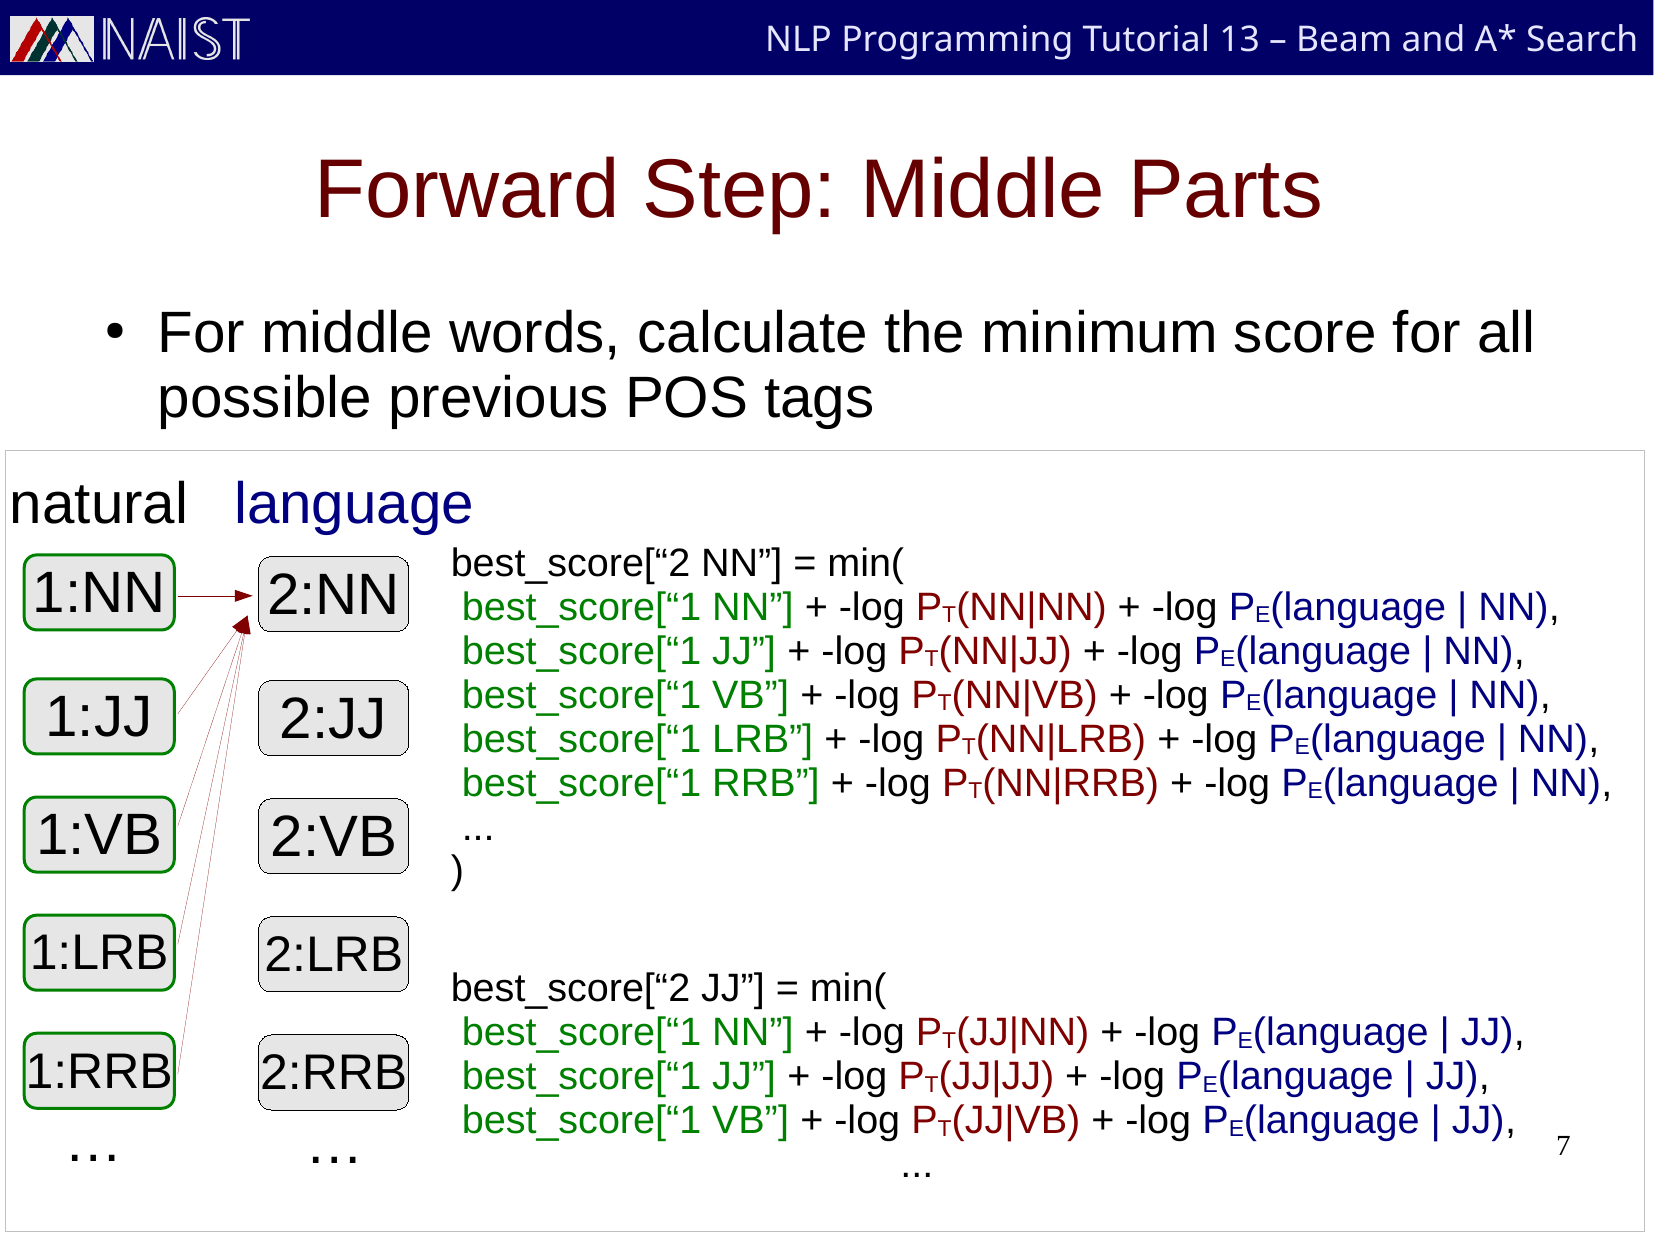

# Forward Step: Middle Parts
For middle words, calculate the minimum score for all possible previous POS tags
natural
language
best_score[“2 NN”] = min(
 best_score[“1 NN”] + -log PT(NN|NN) + -log PE(language | NN),
 best_score[“1 JJ”] + -log PT(NN|JJ) + -log PE(language | NN),
 best_score[“1 VB”] + -log PT(NN|VB) + -log PE(language | NN),
 best_score[“1 LRB”] + -log PT(NN|LRB) + -log PE(language | NN),
 best_score[“1 RRB”] + -log PT(NN|RRB) + -log PE(language | NN),
 ...
)
1:NN
2:NN
1:JJ
2:JJ
1:VB
2:VB
1:LRB
2:LRB
best_score[“2 JJ”] = min(
 best_score[“1 NN”] + -log PT(JJ|NN) + -log PE(language | JJ),
 best_score[“1 JJ”] + -log PT(JJ|JJ) + -log PE(language | JJ),
 best_score[“1 VB”] + -log PT(JJ|VB) + -log PE(language | JJ),
 ...
1:RRB
2:RRB
…
…
7